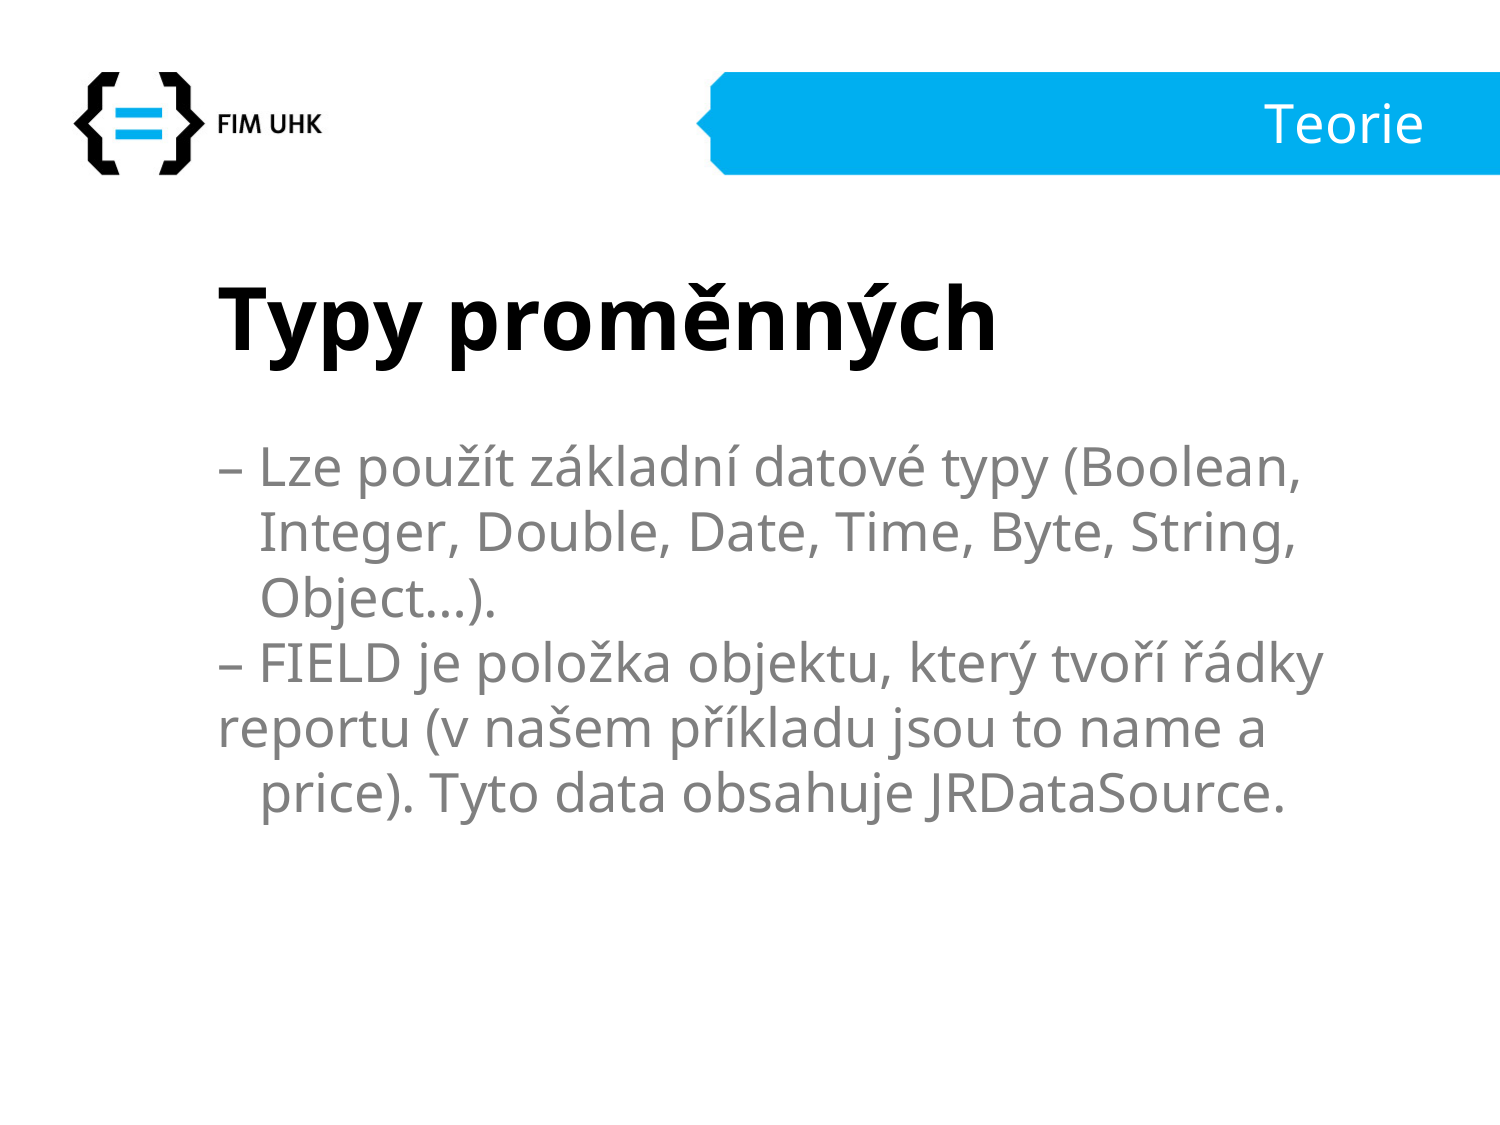

# Teorie
Typy proměnných
– Lze použít základní datové typy (Boolean,
 Integer, Double, Date, Time, Byte, String,
 Object…).
– FIELD je položka objektu, který tvoří řádky reportu (v našem příkladu jsou to name a
 price). Tyto data obsahuje JRDataSource.